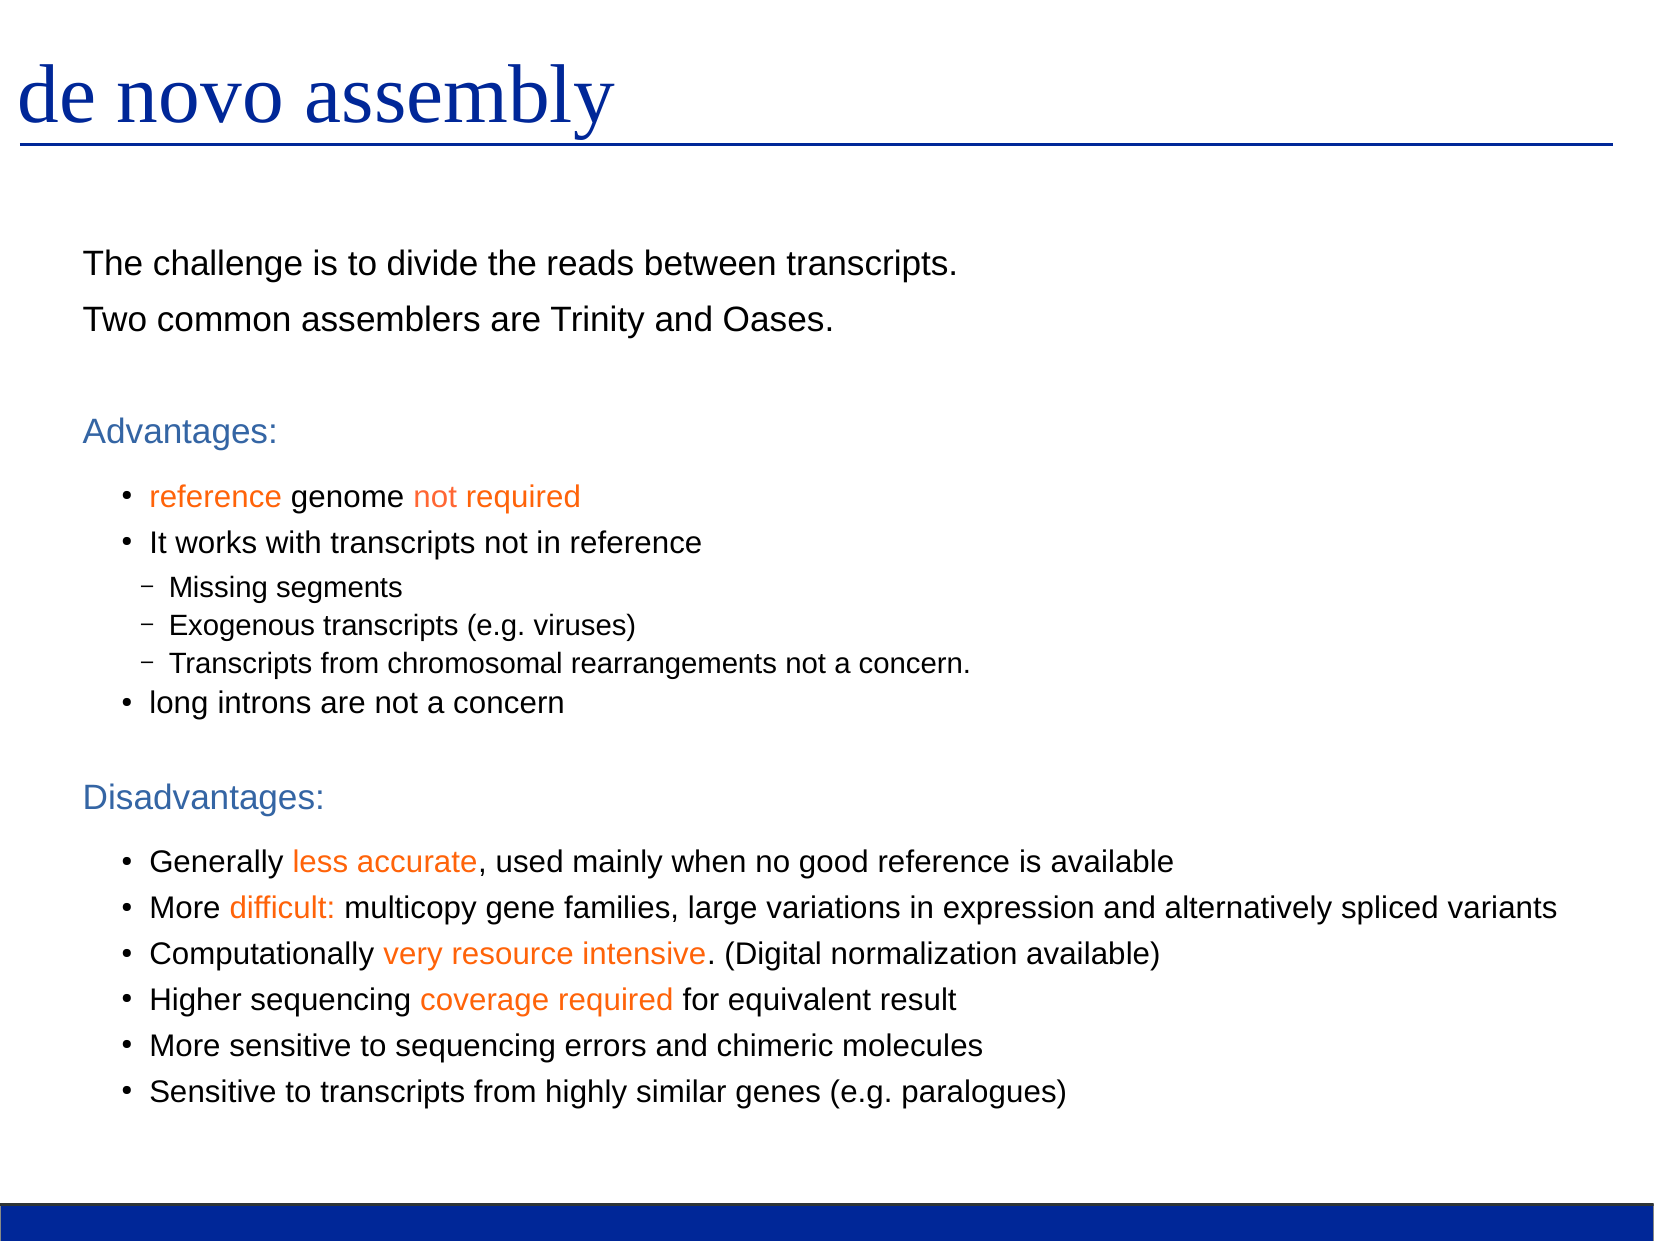

# de novo assembly
The challenge is to divide the reads between transcripts.
Two common assemblers are Trinity and Oases.
Advantages:
reference genome not required
It works with transcripts not in reference
Missing segments
Exogenous transcripts (e.g. viruses)
Transcripts from chromosomal rearrangements not a concern.
long introns are not a concern
Disadvantages:
Generally less accurate, used mainly when no good reference is available
More difficult: multicopy gene families, large variations in expression and alternatively spliced variants
Computationally very resource intensive. (Digital normalization available)
Higher sequencing coverage required for equivalent result
More sensitive to sequencing errors and chimeric molecules
Sensitive to transcripts from highly similar genes (e.g. paralogues)